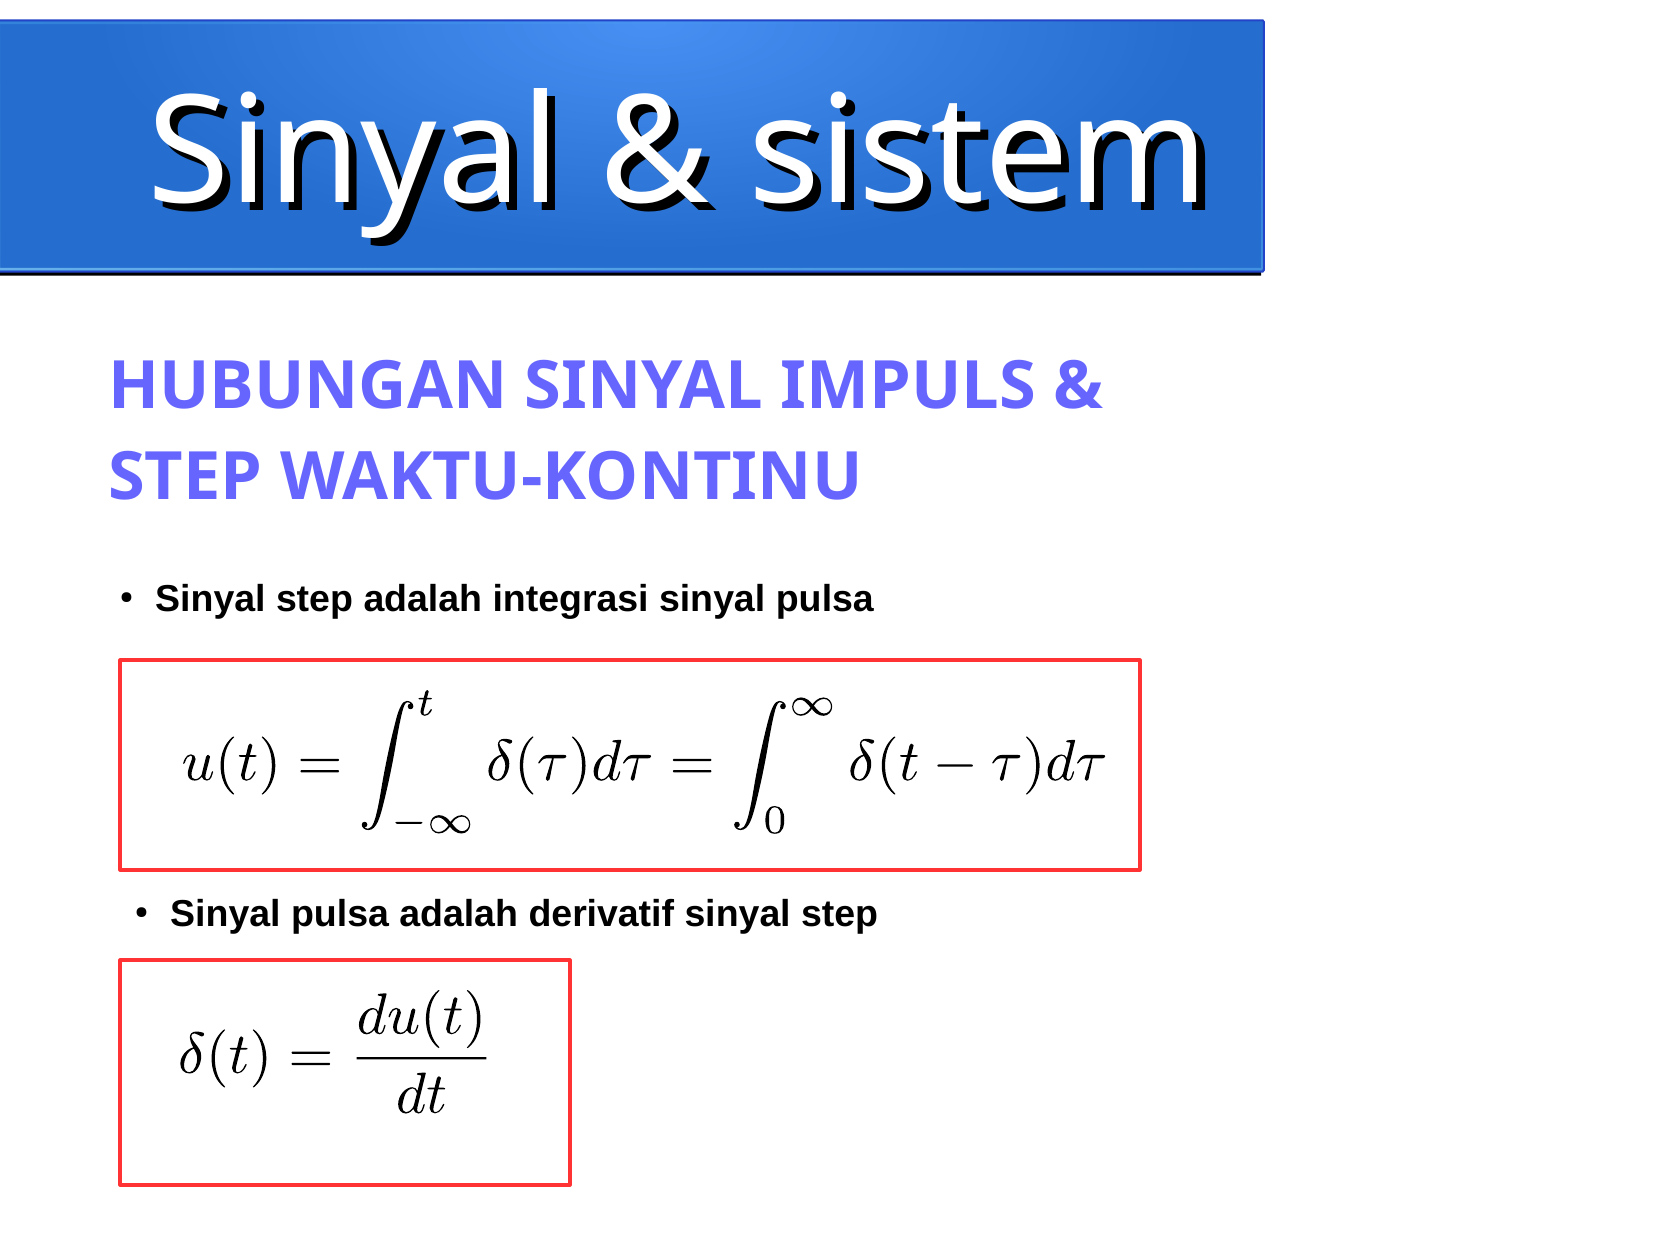

Sinyal & sistem
HUBUNGAN SINYAL IMPULS & STEP WAKTU-KONTINU
Sinyal step adalah integrasi sinyal pulsa
Sinyal pulsa adalah derivatif sinyal step